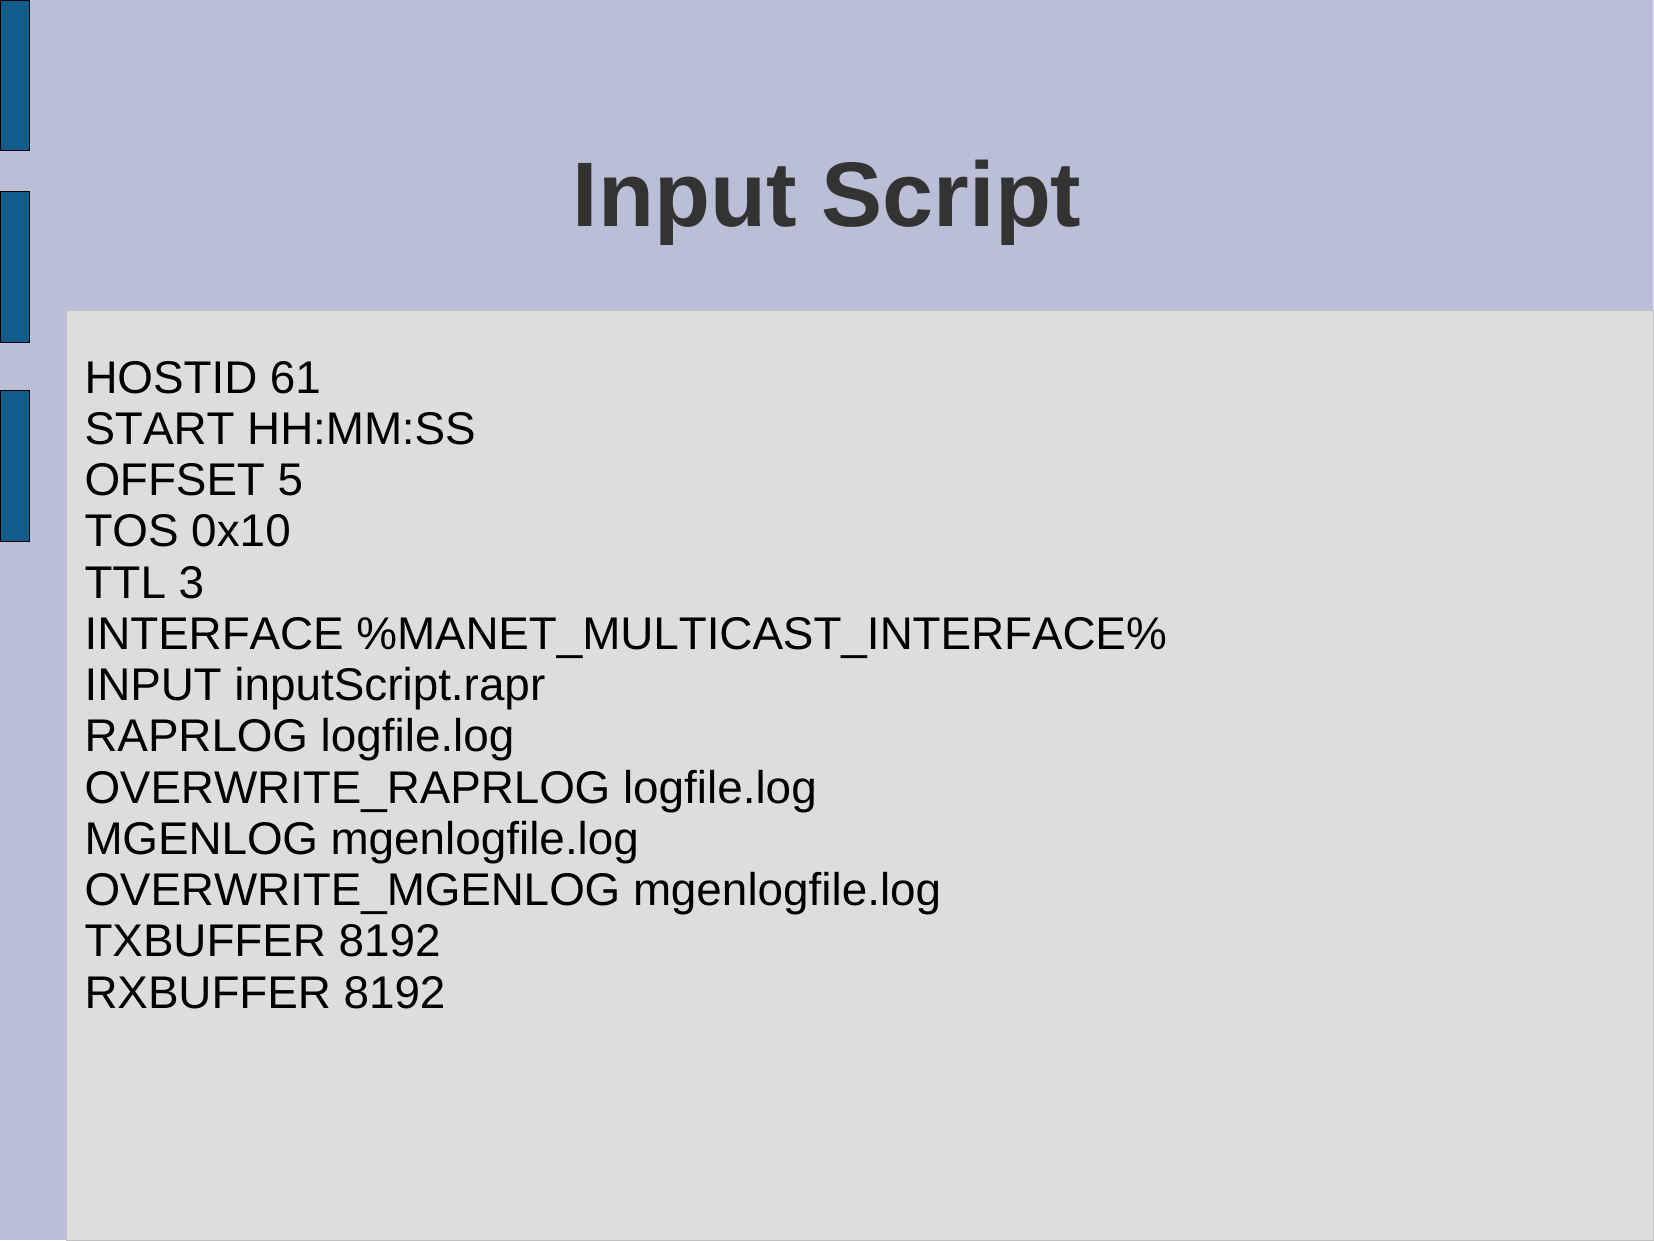

# Input Script
HOSTID 61
START HH:MM:SS
OFFSET 5
TOS 0x10
TTL 3
INTERFACE %MANET_MULTICAST_INTERFACE%
INPUT inputScript.rapr
RAPRLOG logfile.log
OVERWRITE_RAPRLOG logfile.log
MGENLOG mgenlogfile.log
OVERWRITE_MGENLOG mgenlogfile.log
TXBUFFER 8192
RXBUFFER 8192